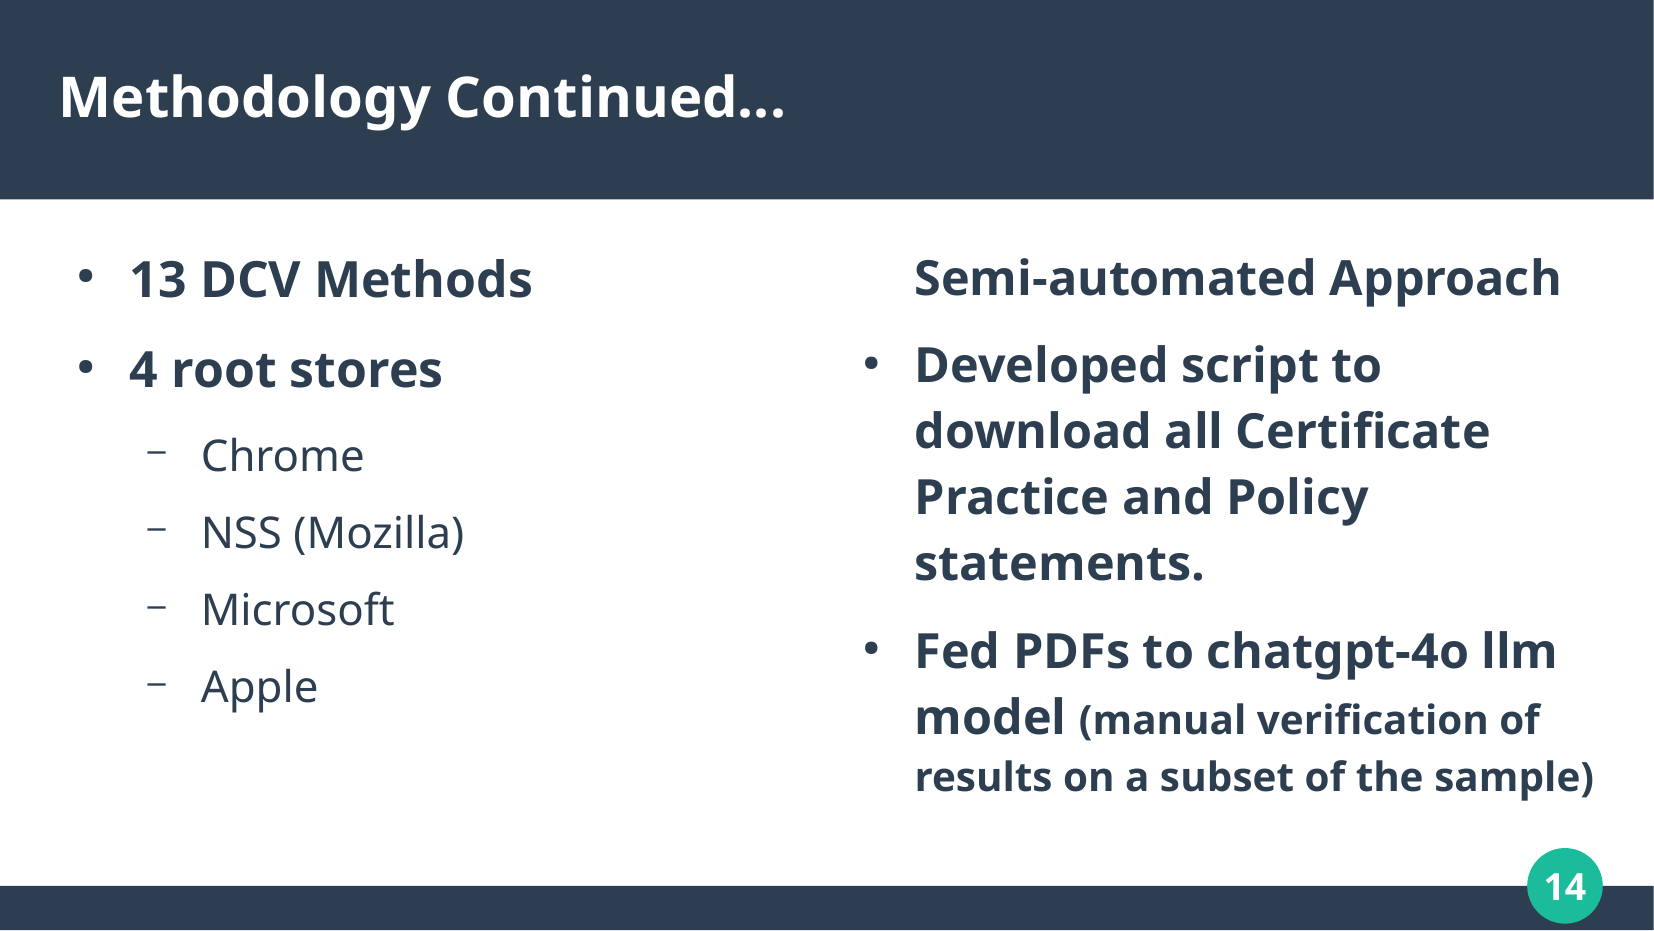

# Methodology Continued...
13 DCV Methods
4 root stores
Chrome
NSS (Mozilla)
Microsoft
Apple
Semi-automated Approach
Developed script to download all Certificate Practice and Policy statements.
Fed PDFs to chatgpt-4o llm model (manual verification of results on a subset of the sample)
14